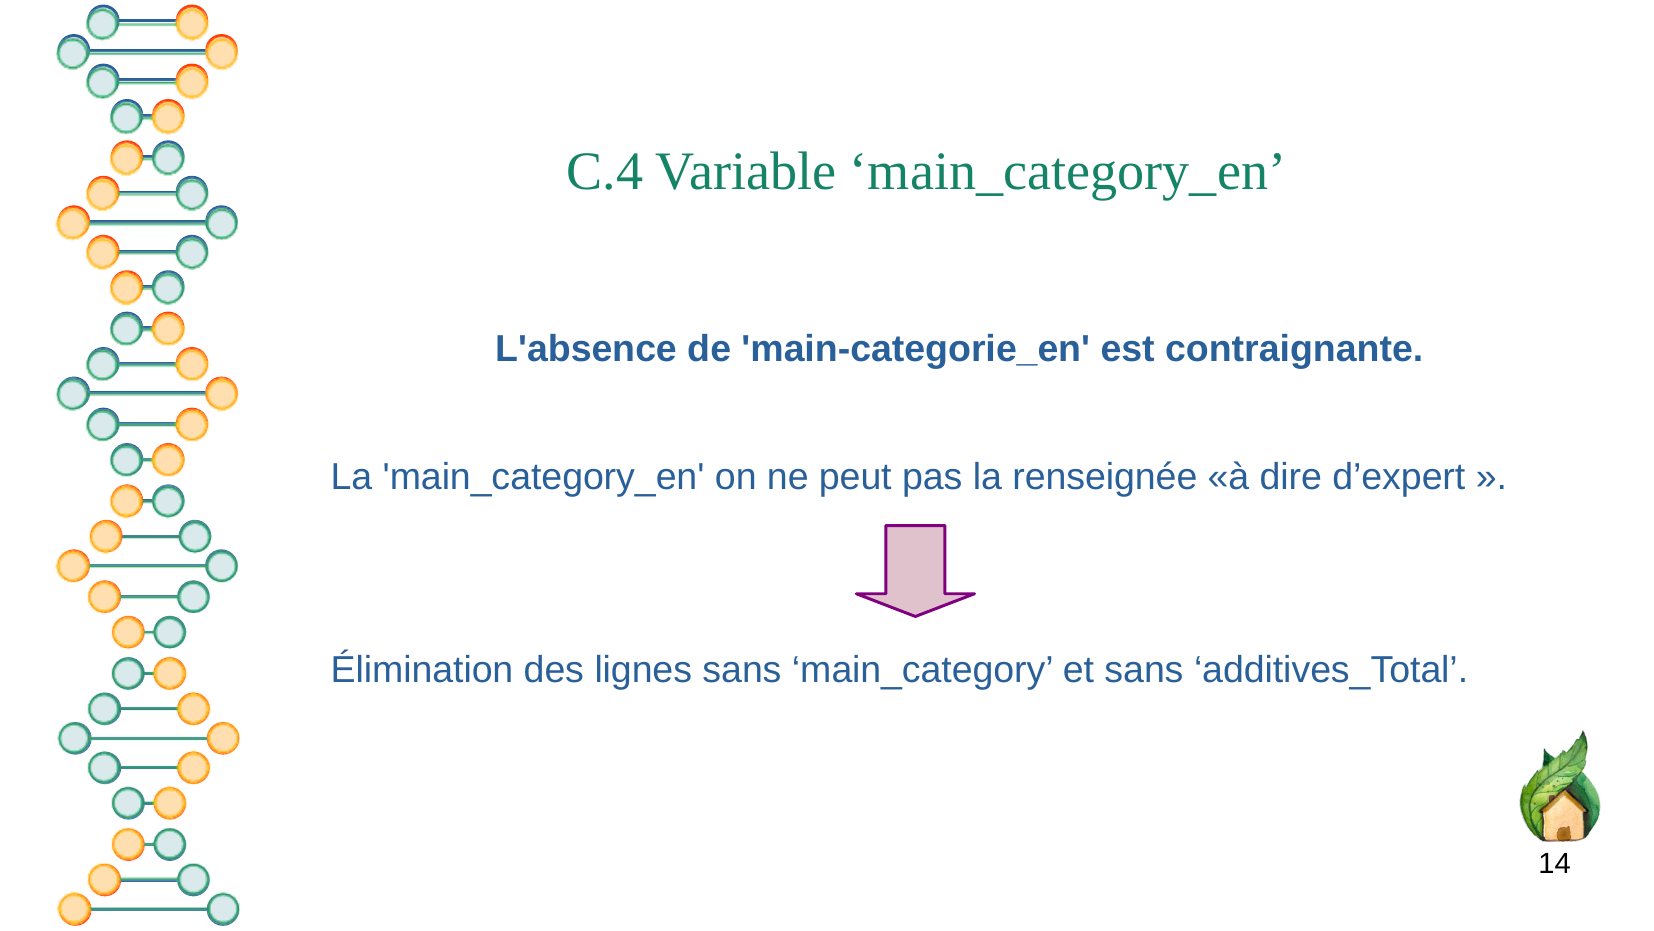

# C.4 Variable ‘main_category_en’
L'absence de 'main-categorie_en' est contraignante.
La 'main_category_en' on ne peut pas la renseignée «à dire d’expert ».
Élimination des lignes sans ‘main_category’ et sans ‘additives_Total’.
14